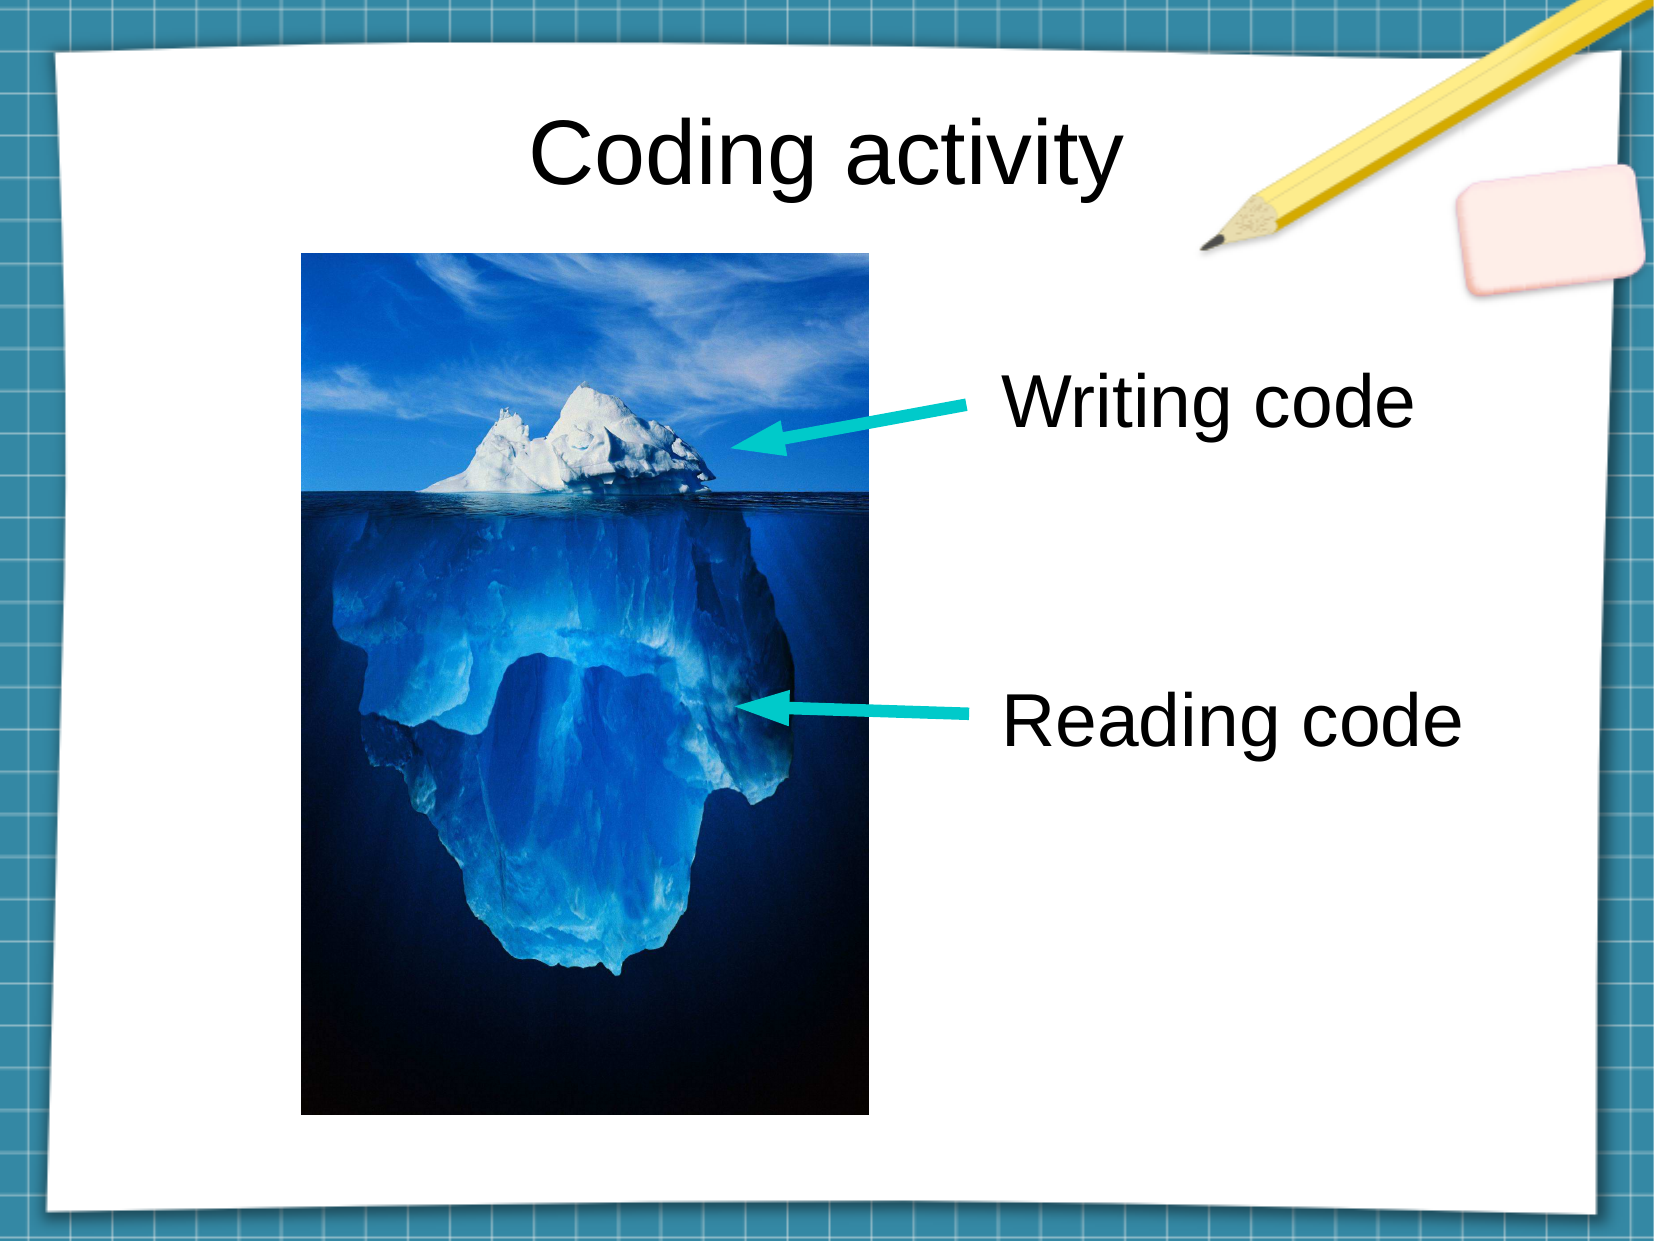

# Coding activity
Writing code
Reading code